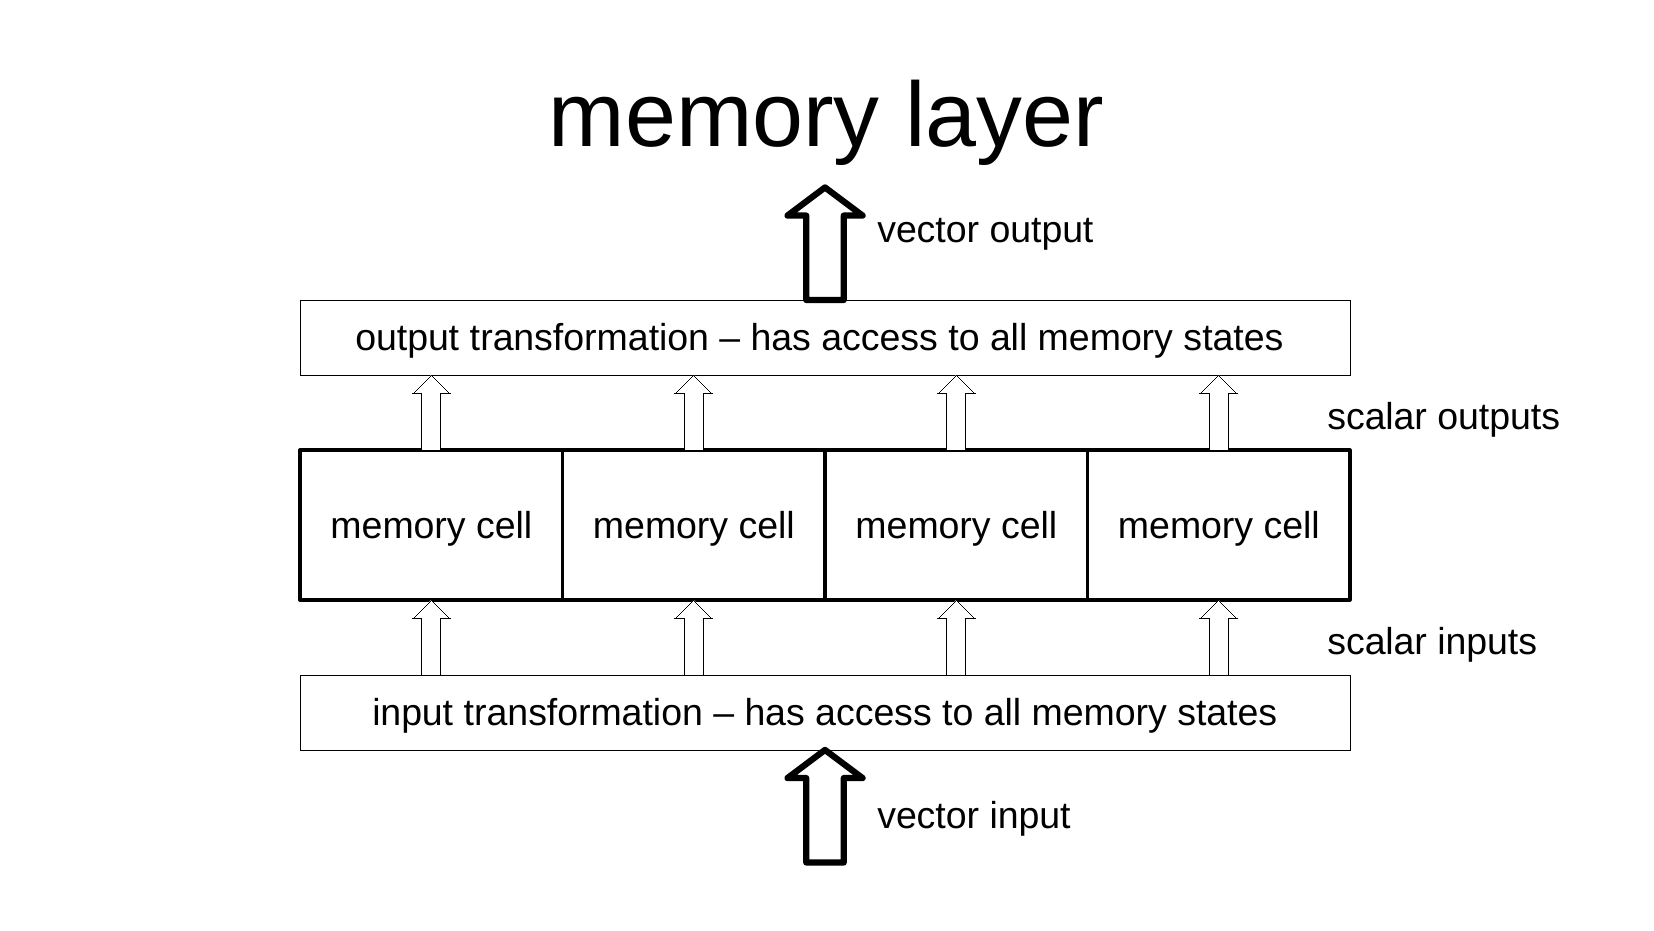

# memory layer
vector output
output transformation – has access to all memory states
scalar outputs
memory cell
memory cell
memory cell
memory cell
scalar inputs
input transformation – has access to all memory states
vector input